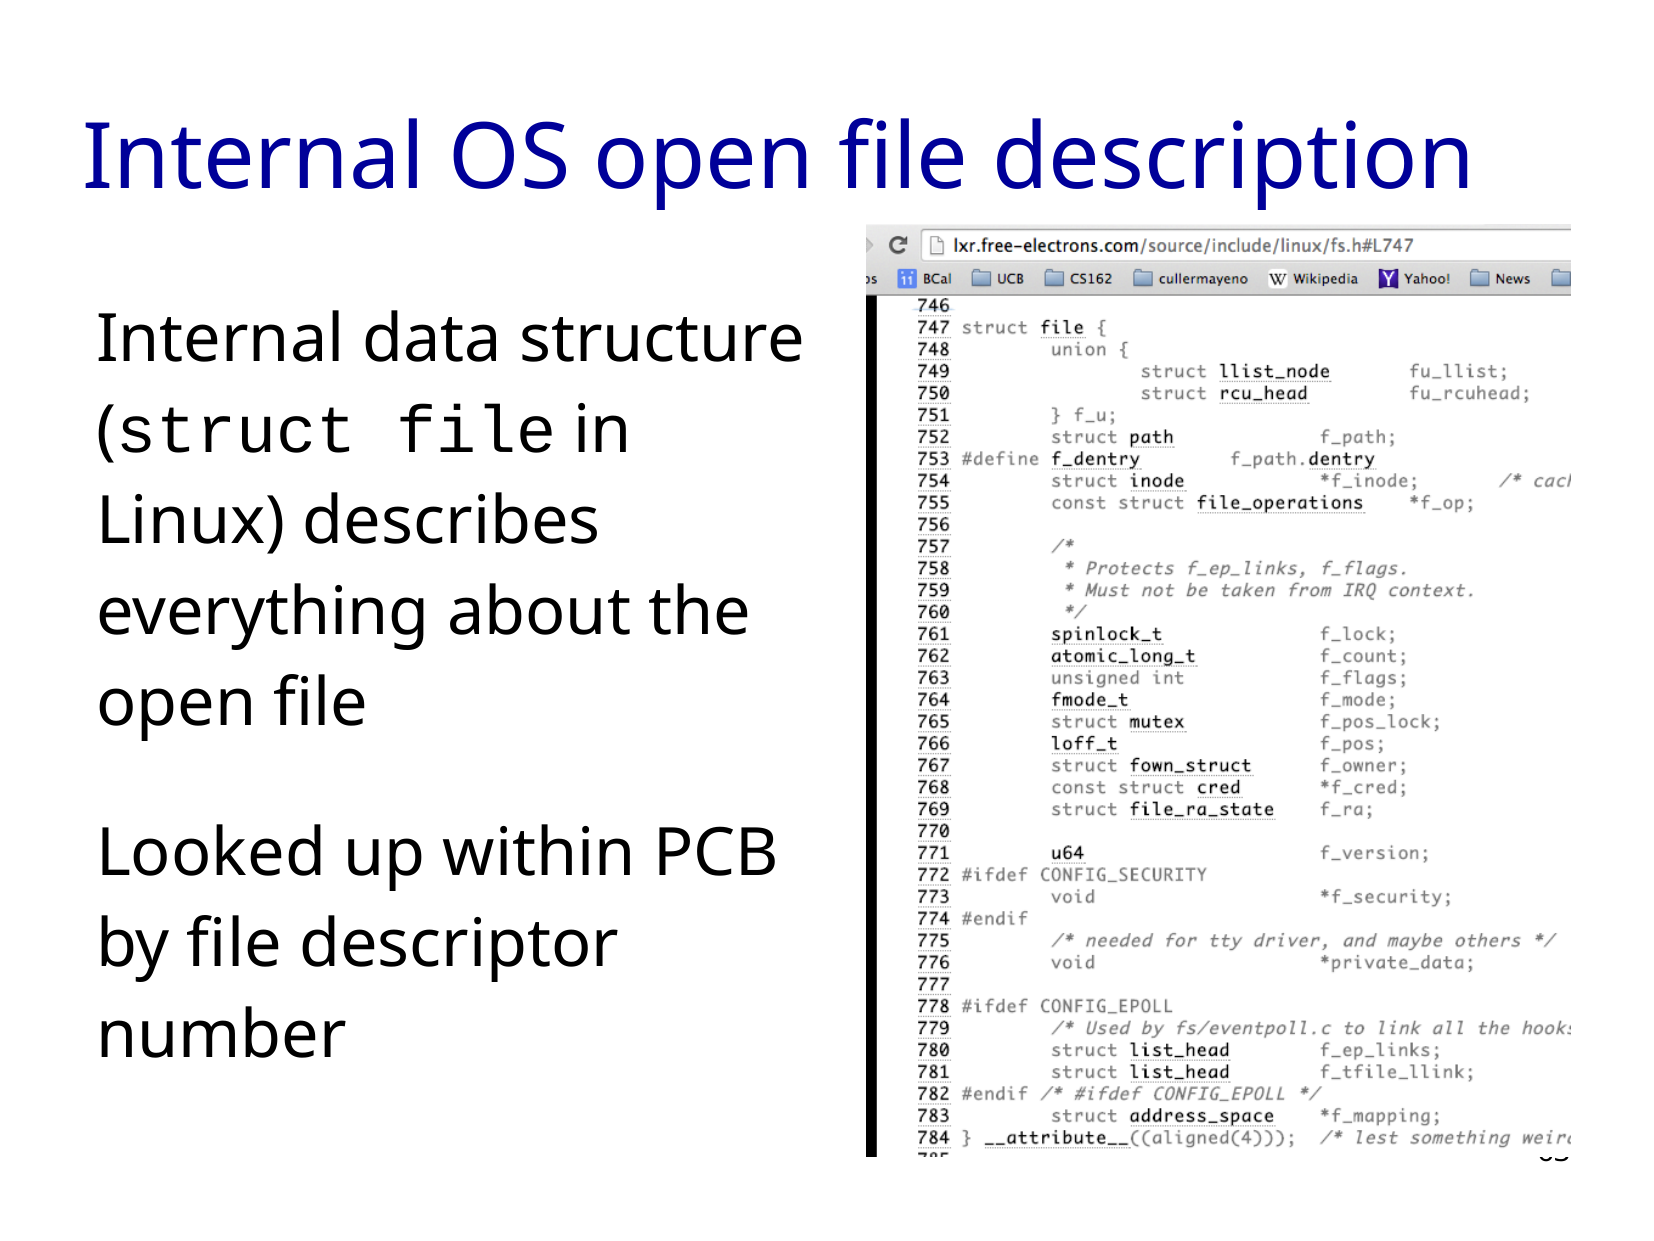

# Internal OS open file description
Internal data structure (struct file in Linux) describes everything about the open file
Looked up within PCB by file descriptor number
63